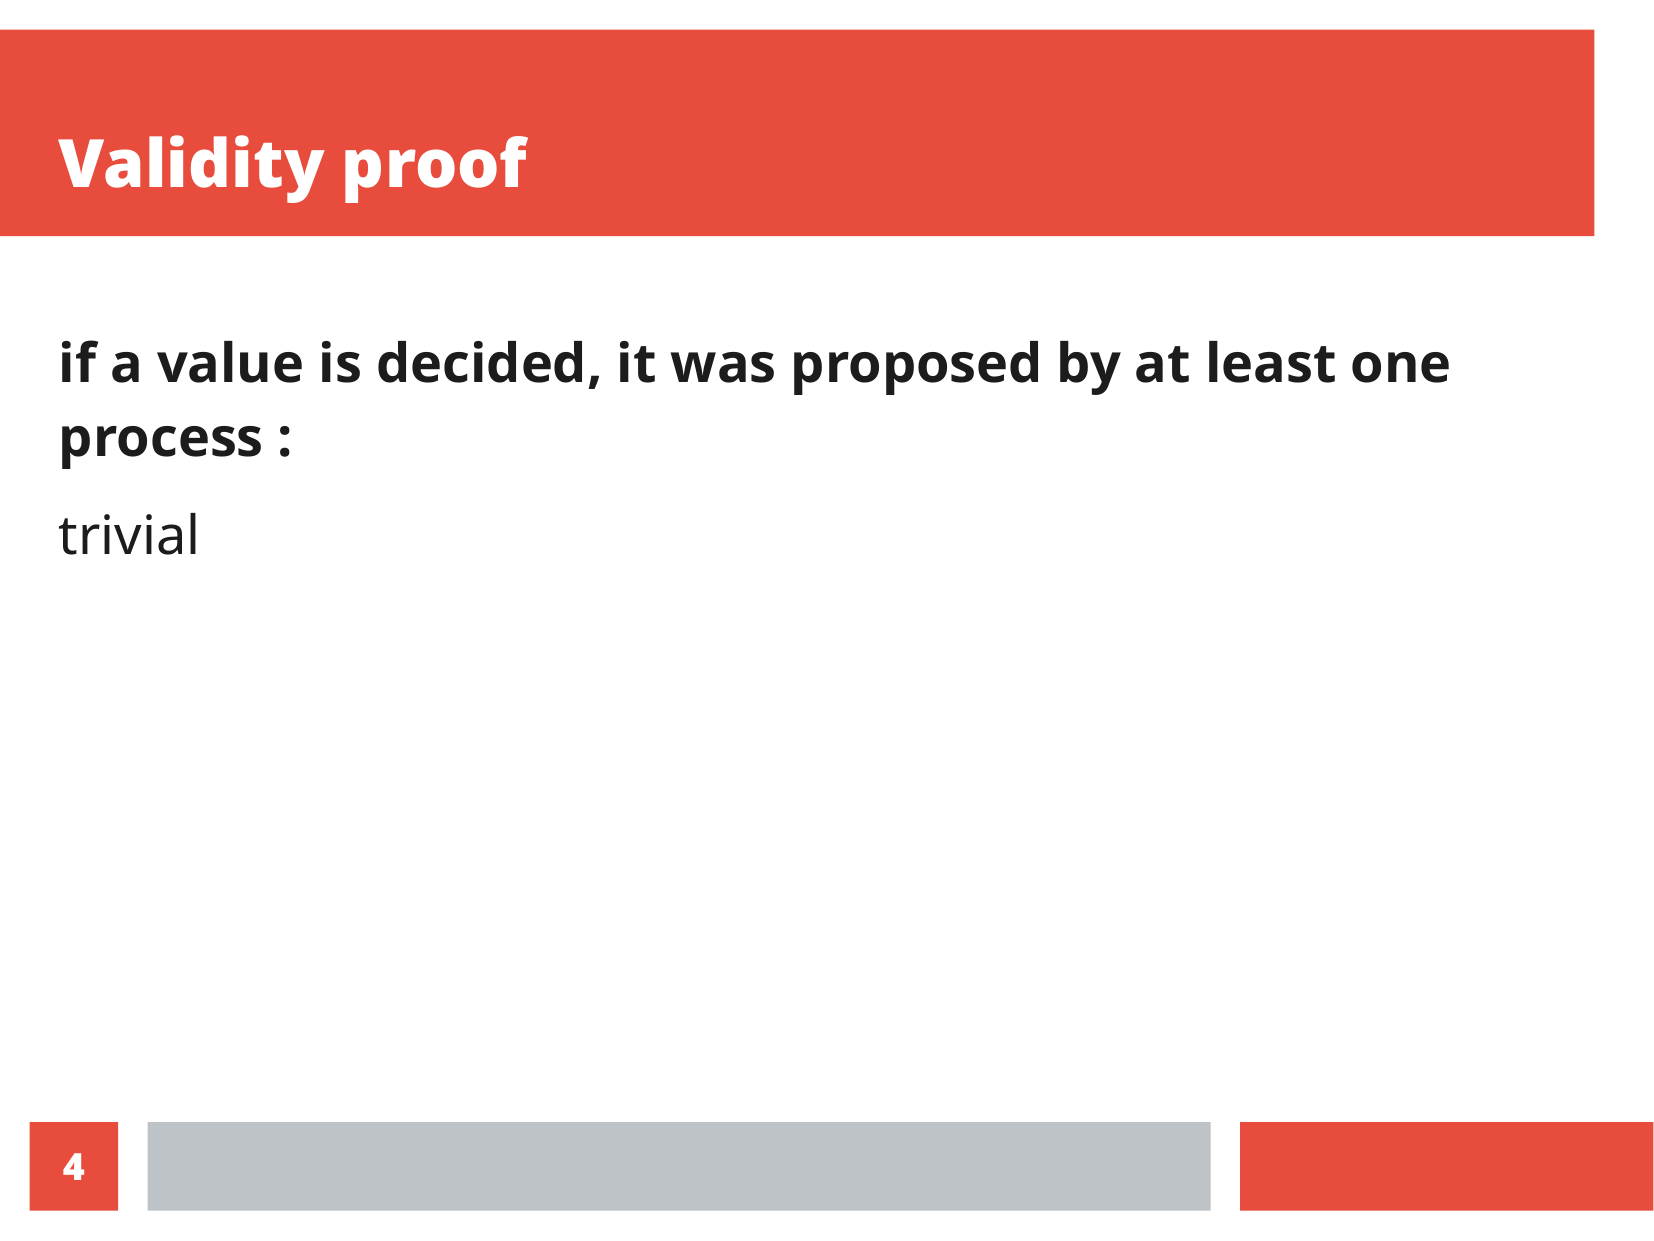

# Validity proof
if a value is decided, it was proposed by at least one process :
trivial
4